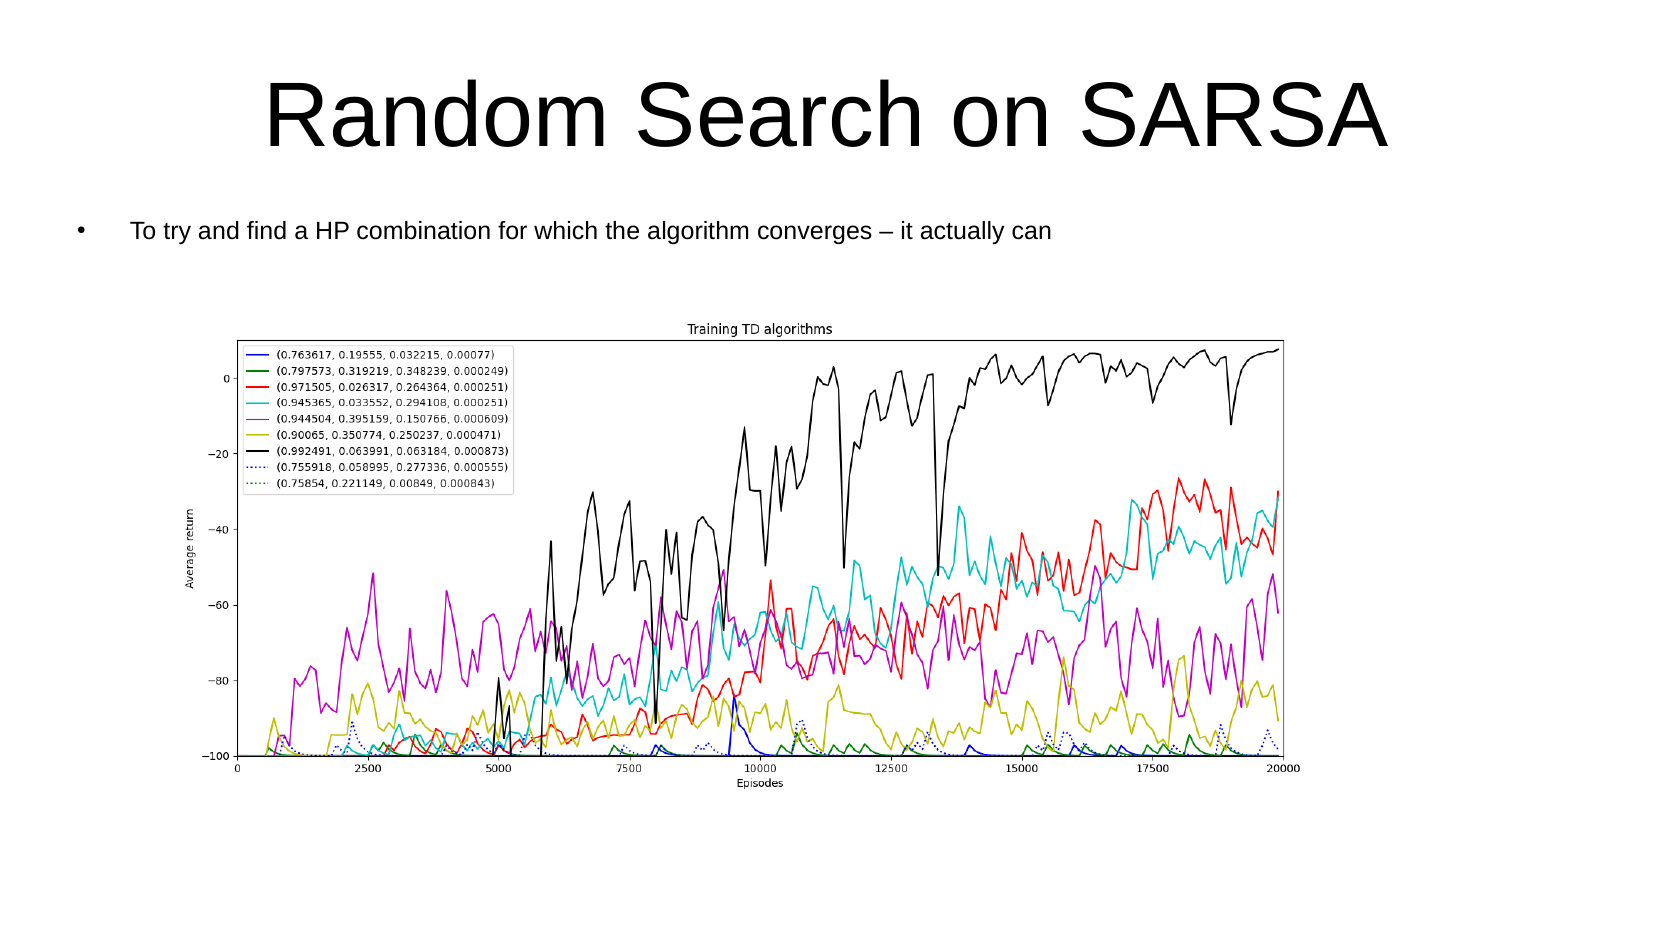

# Random Search on SARSA
To try and find a HP combination for which the algorithm converges – it actually can